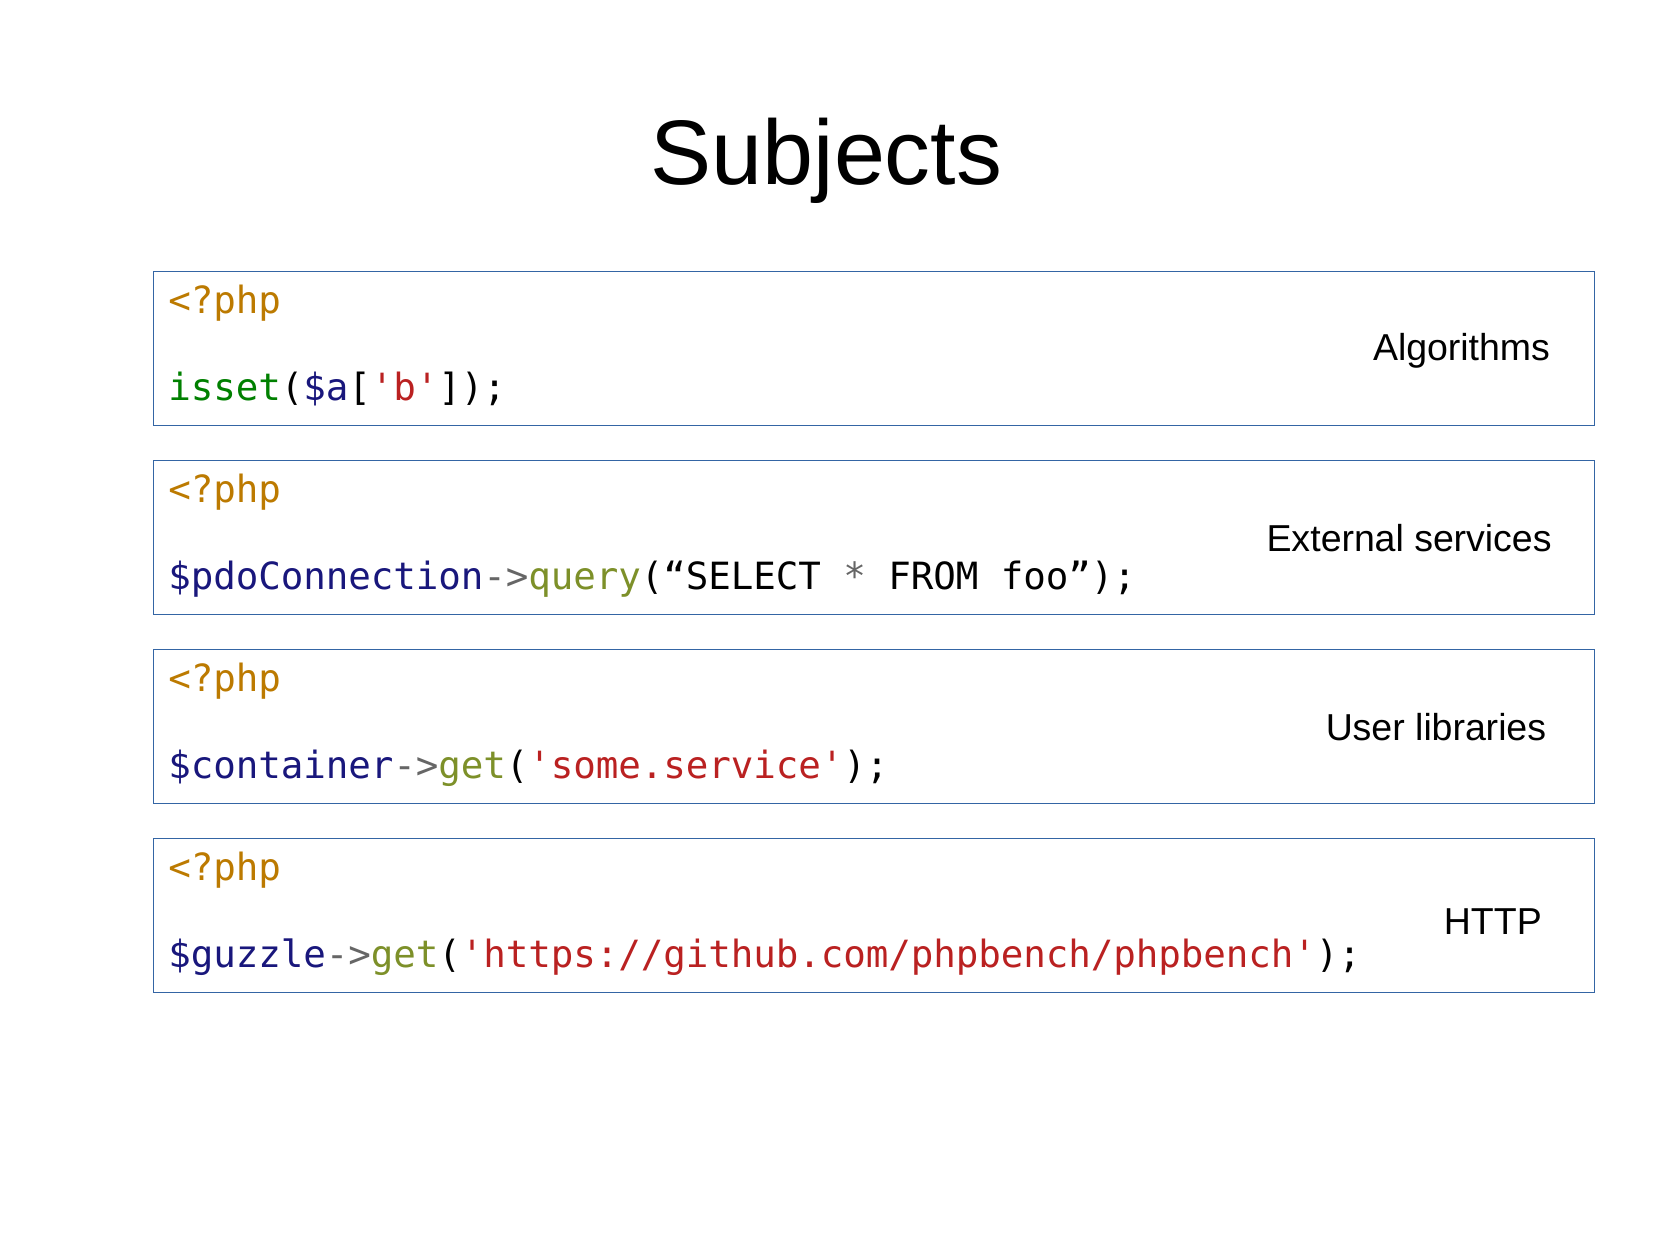

# Subjects
<?php
isset($a['b']);
Algorithms
<?php
$pdoConnection->query(“SELECT * FROM foo”);
External services
<?php
$container->get('some.service');
User libraries
<?php
$guzzle->get('https://github.com/phpbench/phpbench');
HTTP